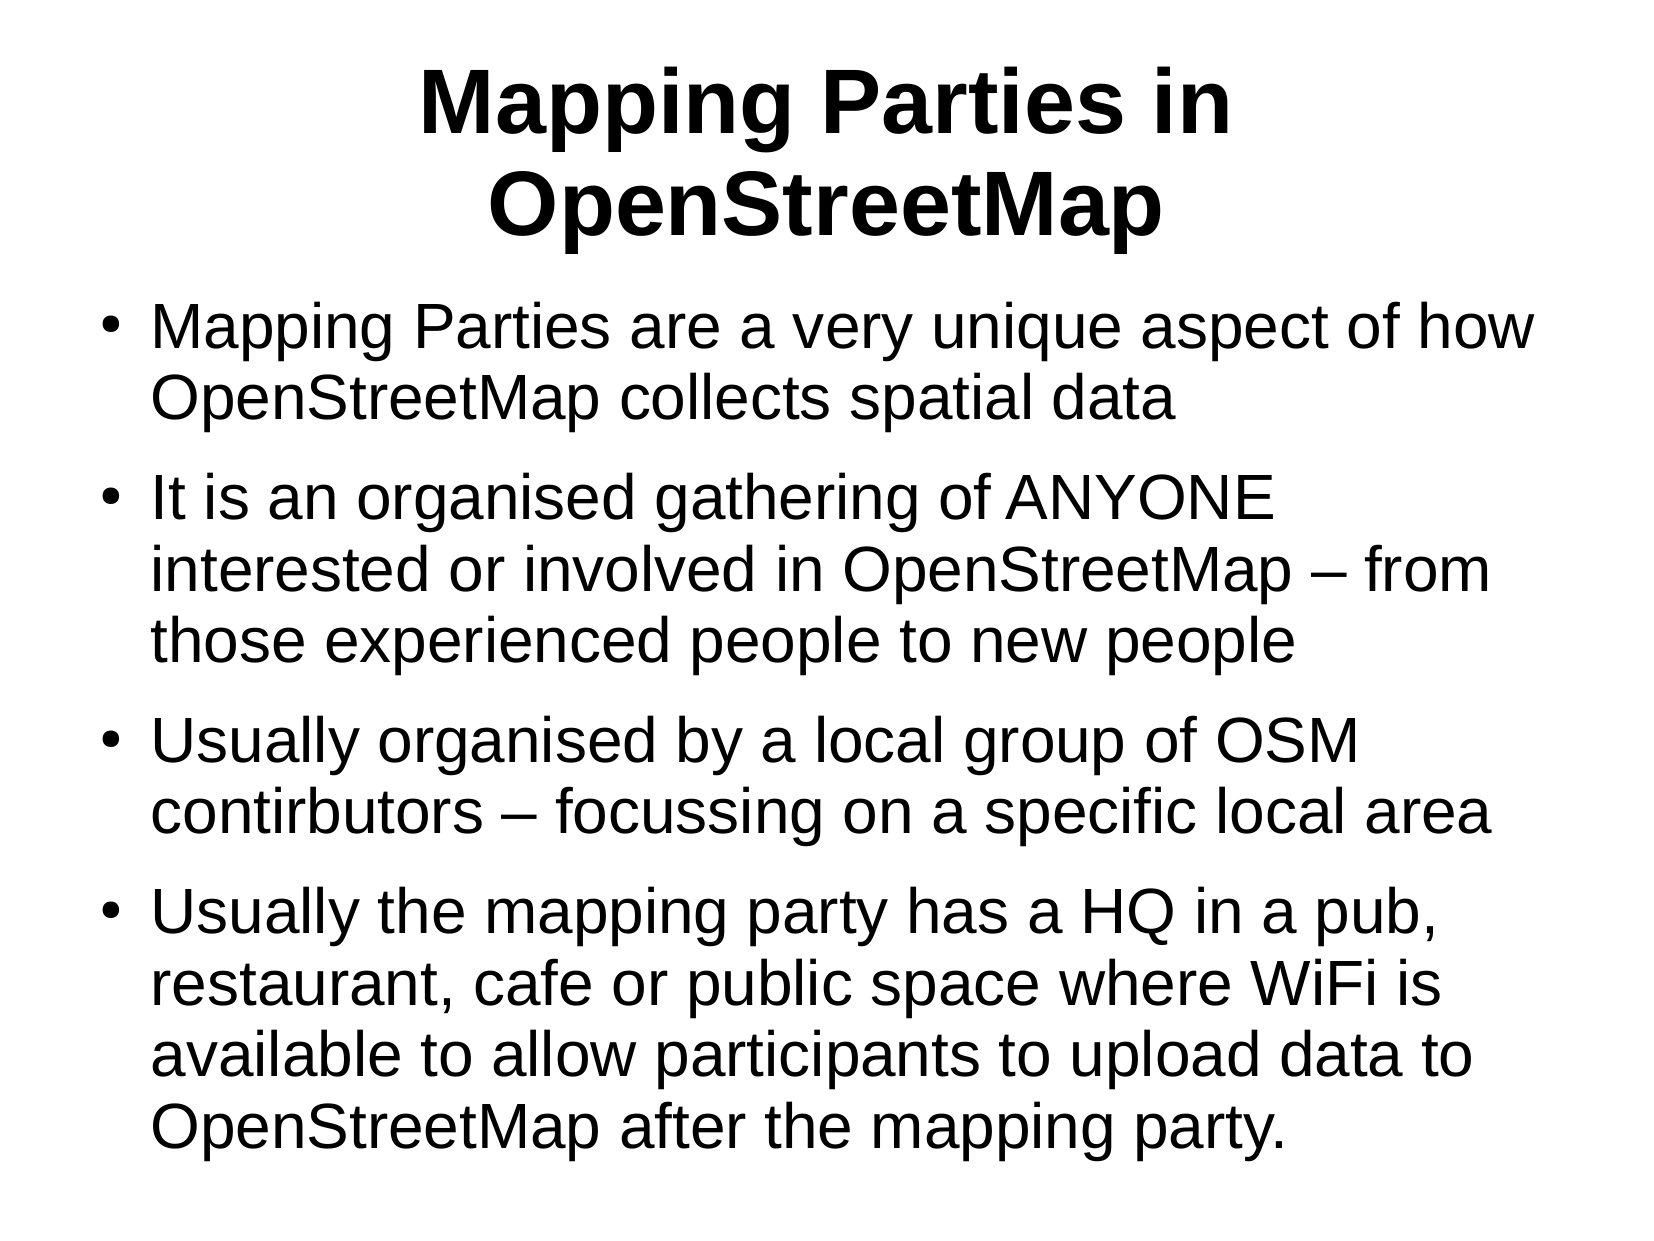

# Mapping Parties in OpenStreetMap
Mapping Parties are a very unique aspect of how OpenStreetMap collects spatial data
It is an organised gathering of ANYONE interested or involved in OpenStreetMap – from those experienced people to new people
Usually organised by a local group of OSM contirbutors – focussing on a specific local area
Usually the mapping party has a HQ in a pub, restaurant, cafe or public space where WiFi is available to allow participants to upload data to OpenStreetMap after the mapping party.